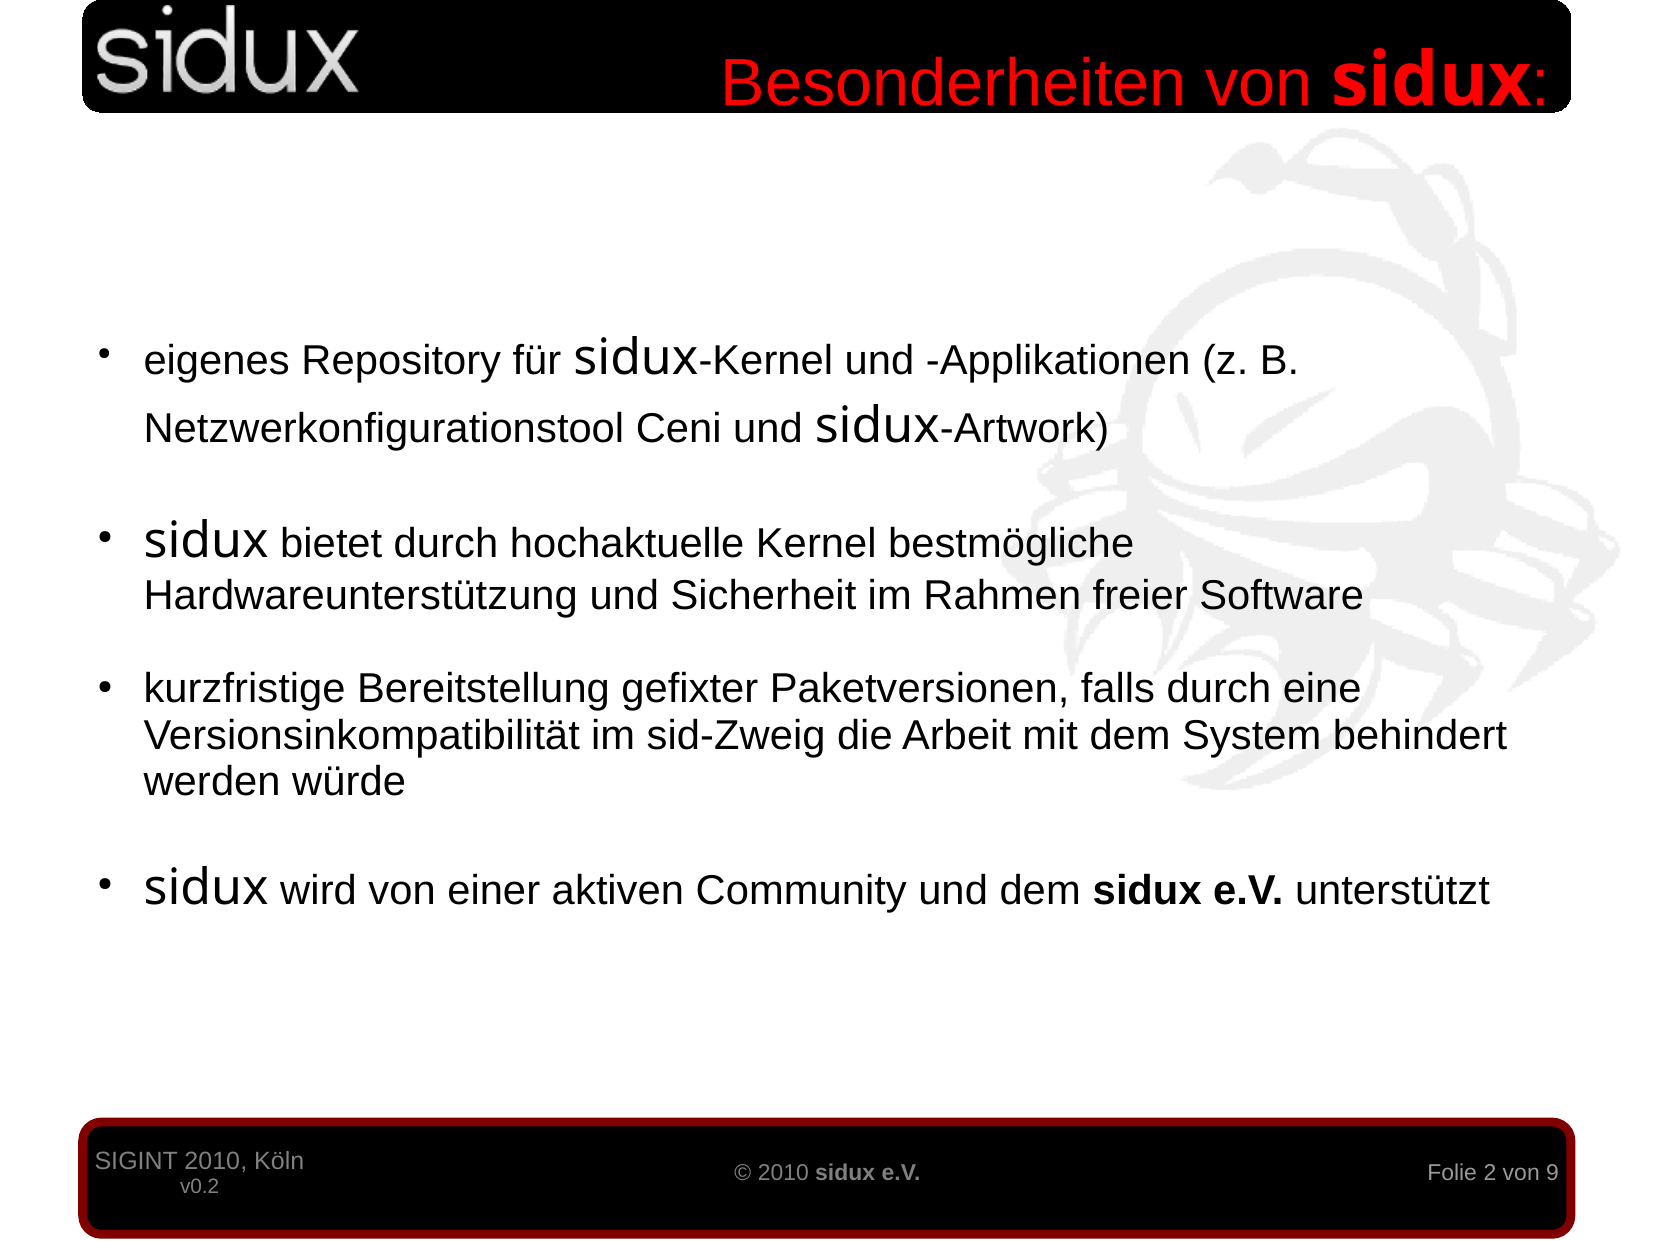

Besonderheiten von sidux:
	eigenes Repository für sidux-Kernel und -Applikationen (z. B.
	Netzwerkonfigurationstool Ceni und sidux-Artwork)
 	sidux bietet durch hochaktuelle Kernel bestmögliche
	Hardwareunterstützung und Sicherheit im Rahmen freier Software
 	kurzfristige Bereitstellung gefixter Paketversionen, falls durch eine
	Versionsinkompatibilität im sid-Zweig die Arbeit mit dem System behindert
	werden würde
 	sidux wird von einer aktiven Community und dem sidux e.V. unterstützt